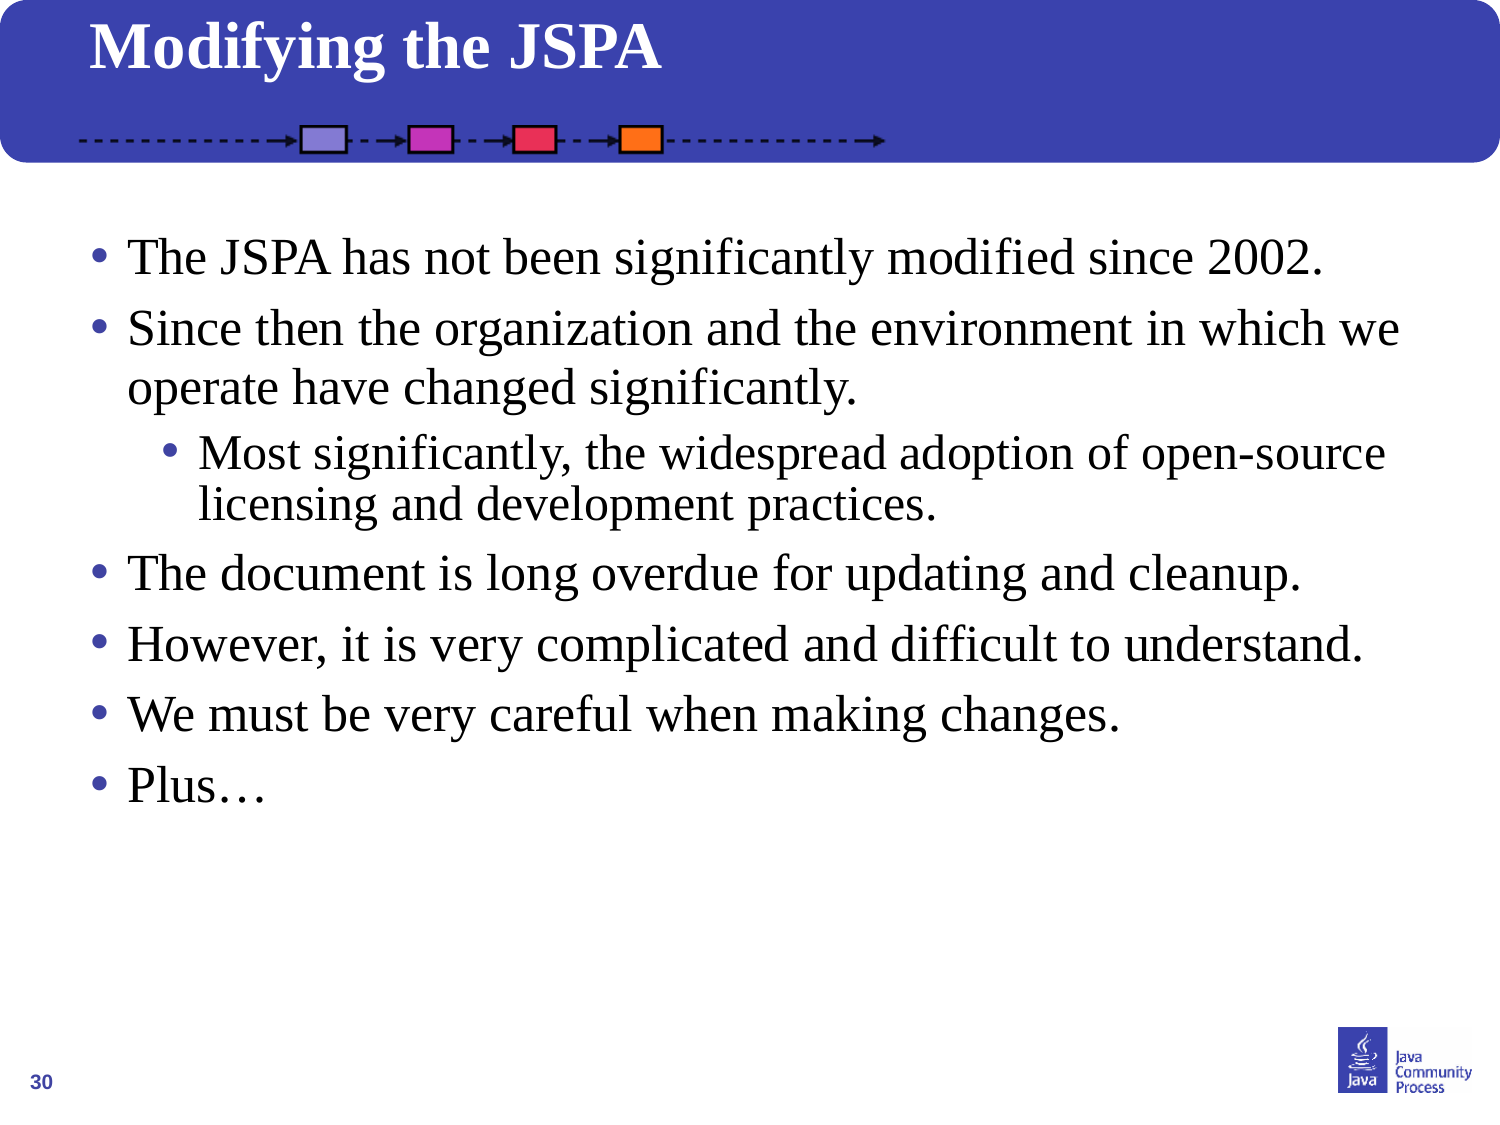

# Modifying the JSPA
The JSPA has not been significantly modified since 2002.
Since then the organization and the environment in which we operate have changed significantly.
Most significantly, the widespread adoption of open-source licensing and development practices.
The document is long overdue for updating and cleanup.
However, it is very complicated and difficult to understand.
We must be very careful when making changes.
Plus…